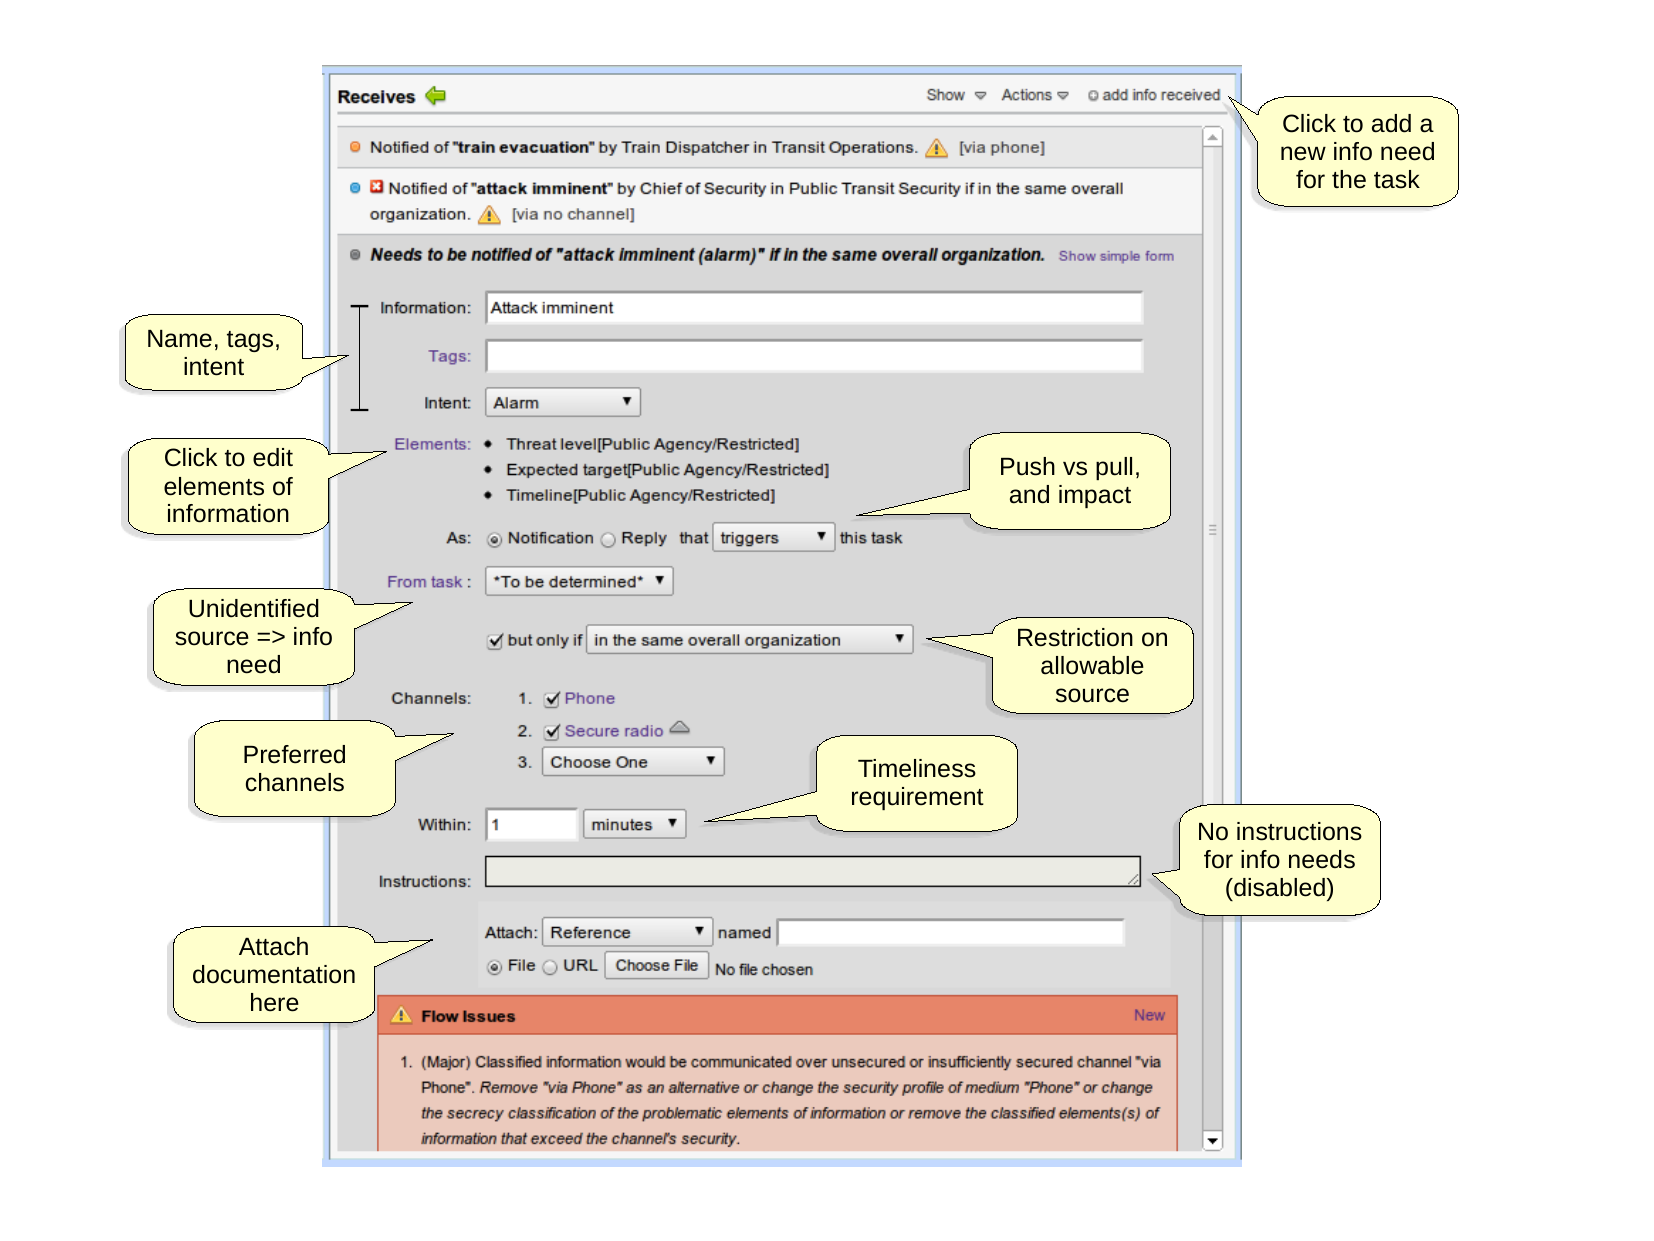

Click to add a new info need for the task
Name, tags, intent
Push vs pull, and impact
Click to edit elements of information
Unidentified source => info need
Restriction on allowable source
Preferred channels
Timeliness requirement
No instructions for info needs (disabled)
Attach documentation here